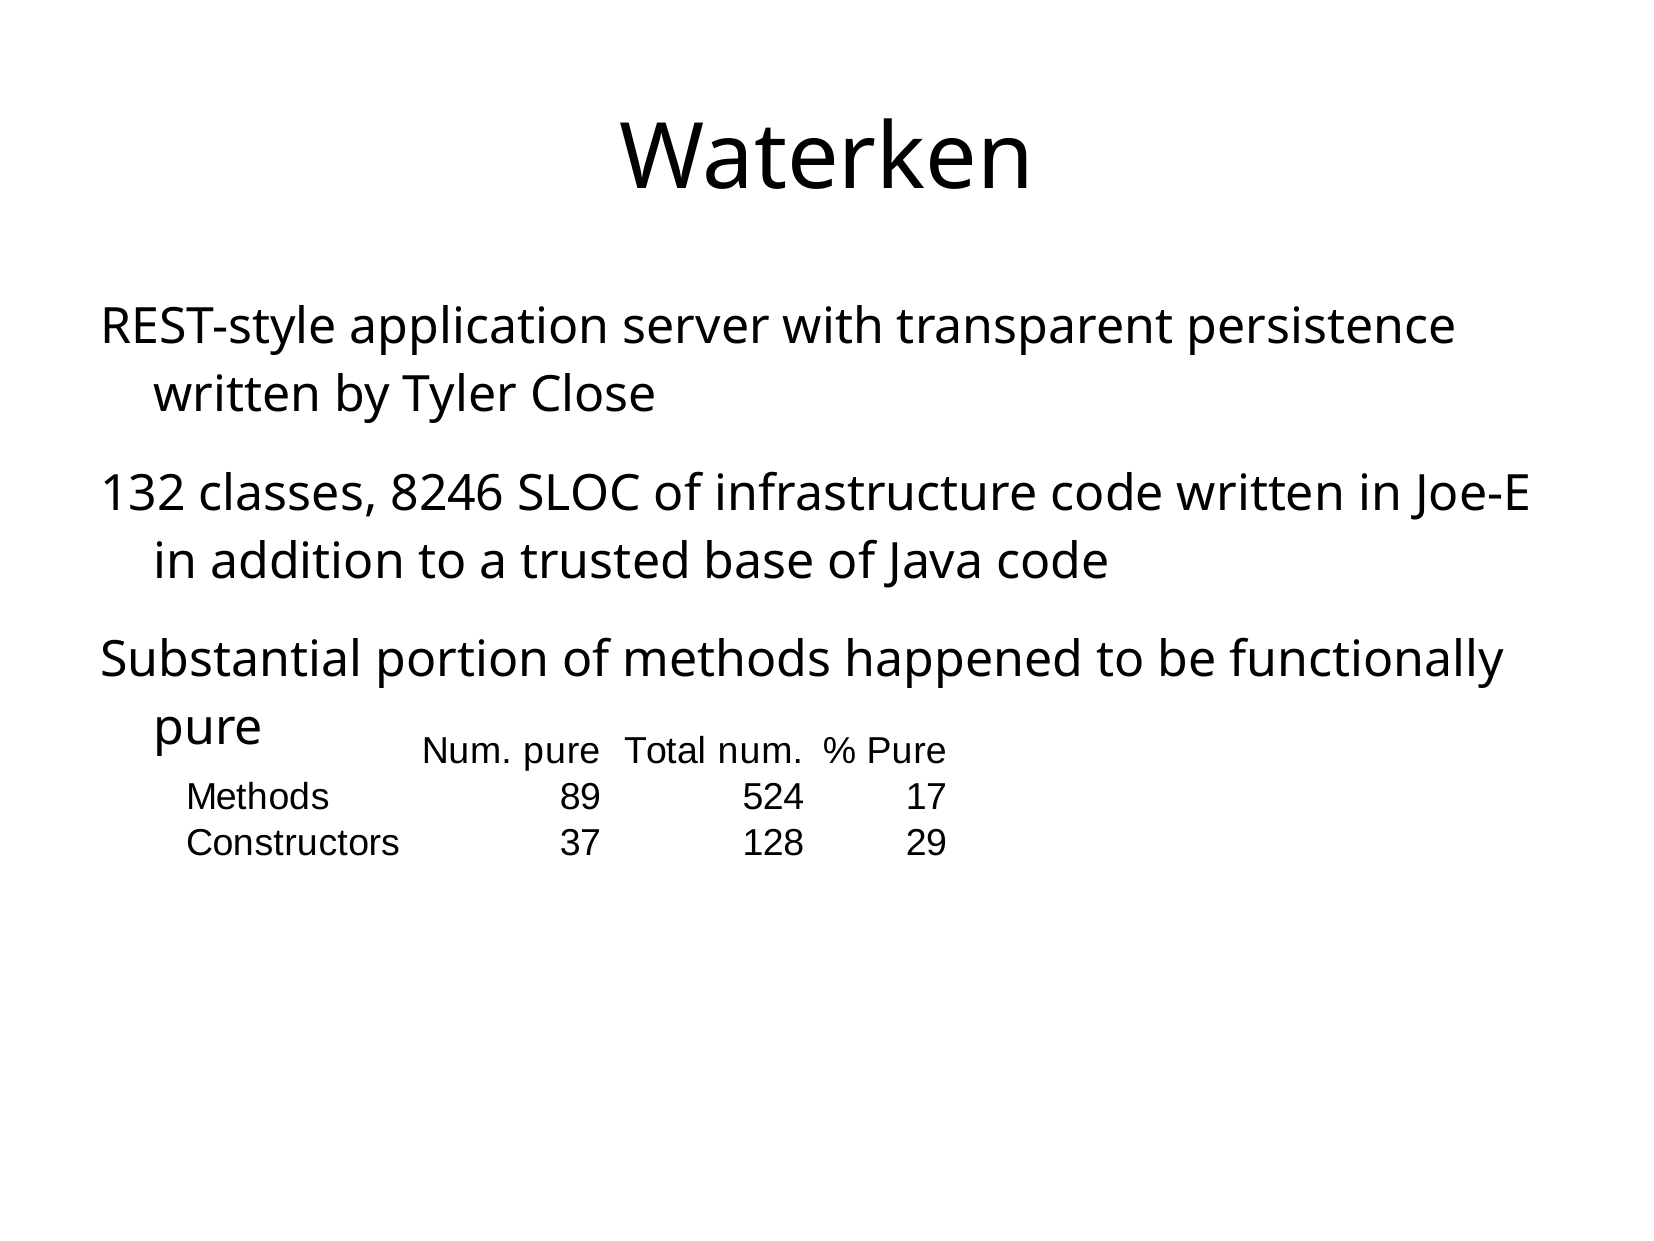

# Waterken
REST-style application server with transparent persistence written by Tyler Close
132 classes, 8246 SLOC of infrastructure code written in Joe-E in addition to a trusted base of Java code
Substantial portion of methods happened to be functionally pure